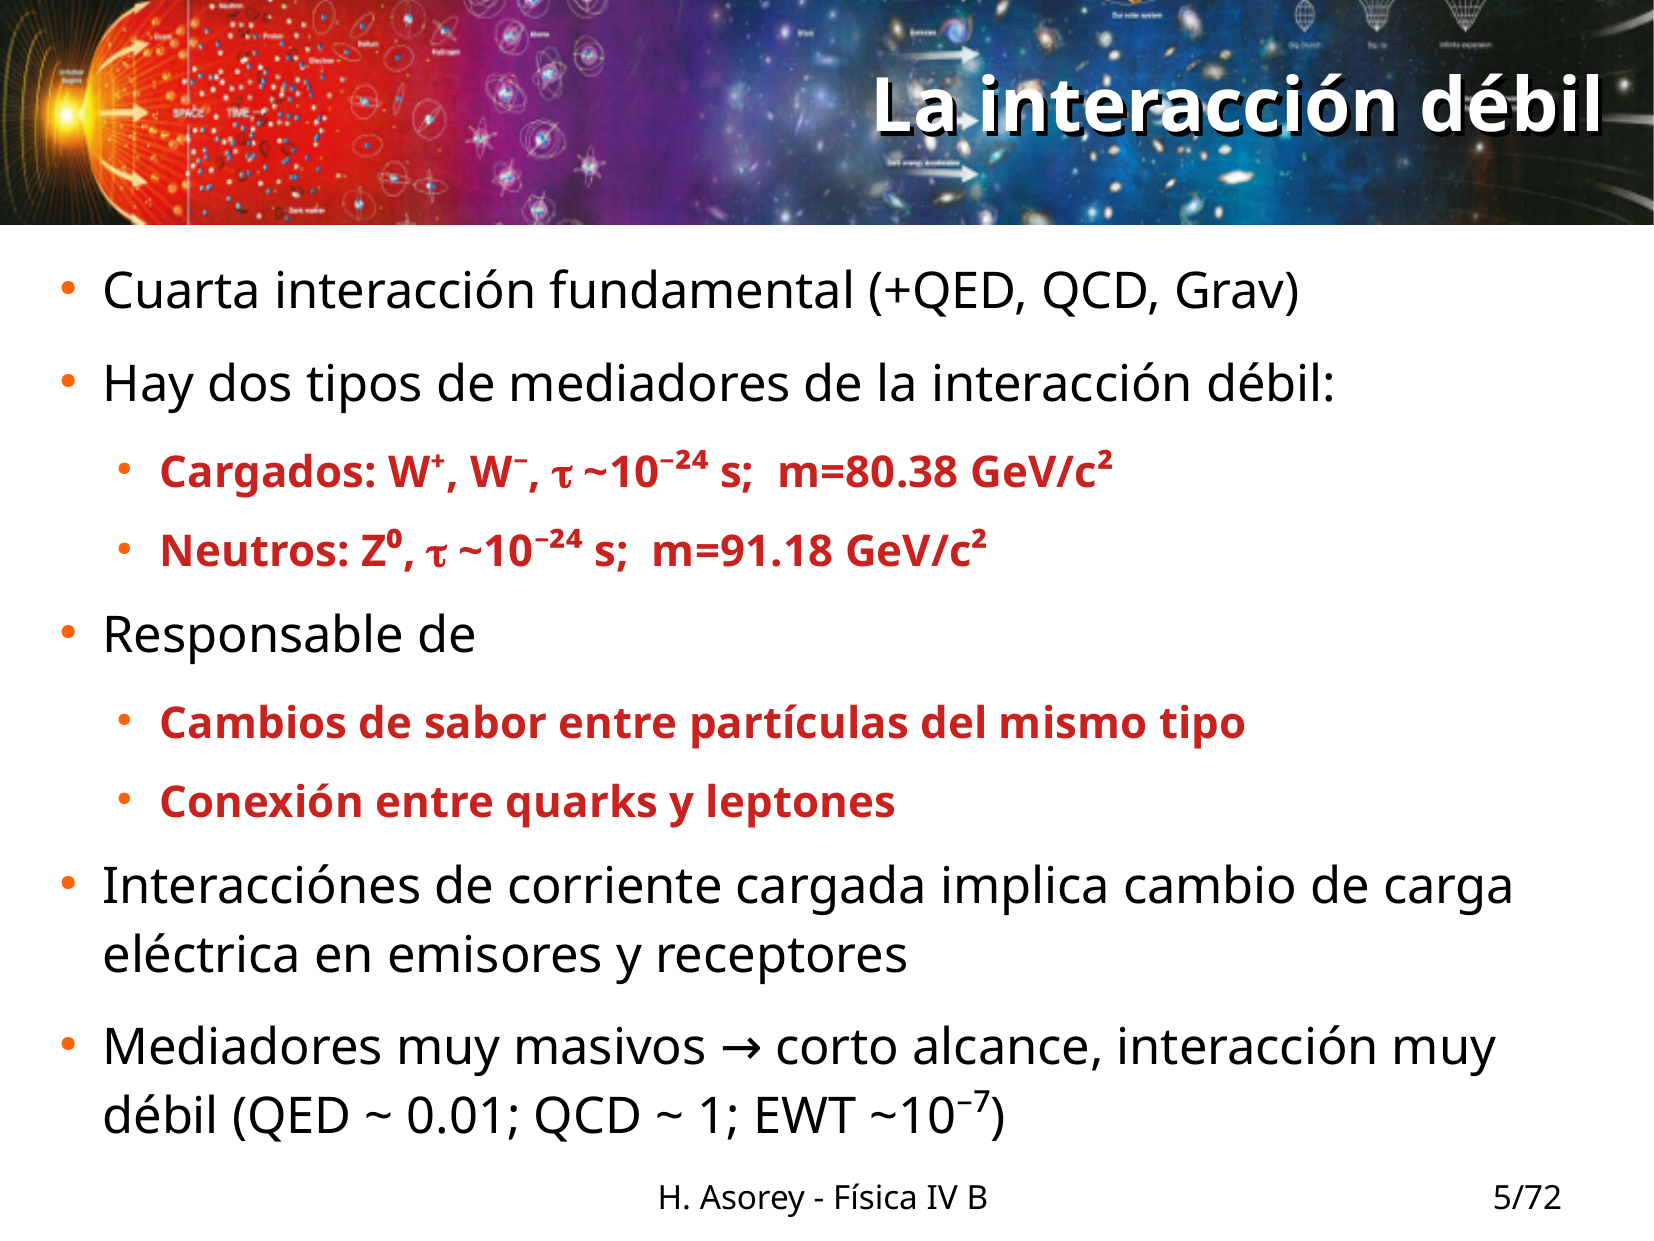

# La interacción débil
Cuarta interacción fundamental (+QED, QCD, Grav)
Hay dos tipos de mediadores de la interacción débil:
Cargados: W⁺, W⁻, t ~10⁻²⁴ s; m=80.38 GeV/c²
Neutros: Z⁰, t ~10⁻²⁴ s; m=91.18 GeV/c²
Responsable de
Cambios de sabor entre partículas del mismo tipo
Conexión entre quarks y leptones
Interacciónes de corriente cargada implica cambio de carga eléctrica en emisores y receptores
Mediadores muy masivos → corto alcance, interacción muy débil (QED ~ 0.01; QCD ~ 1; EWT ~10⁻⁷)
H. Asorey - Física IV B
5